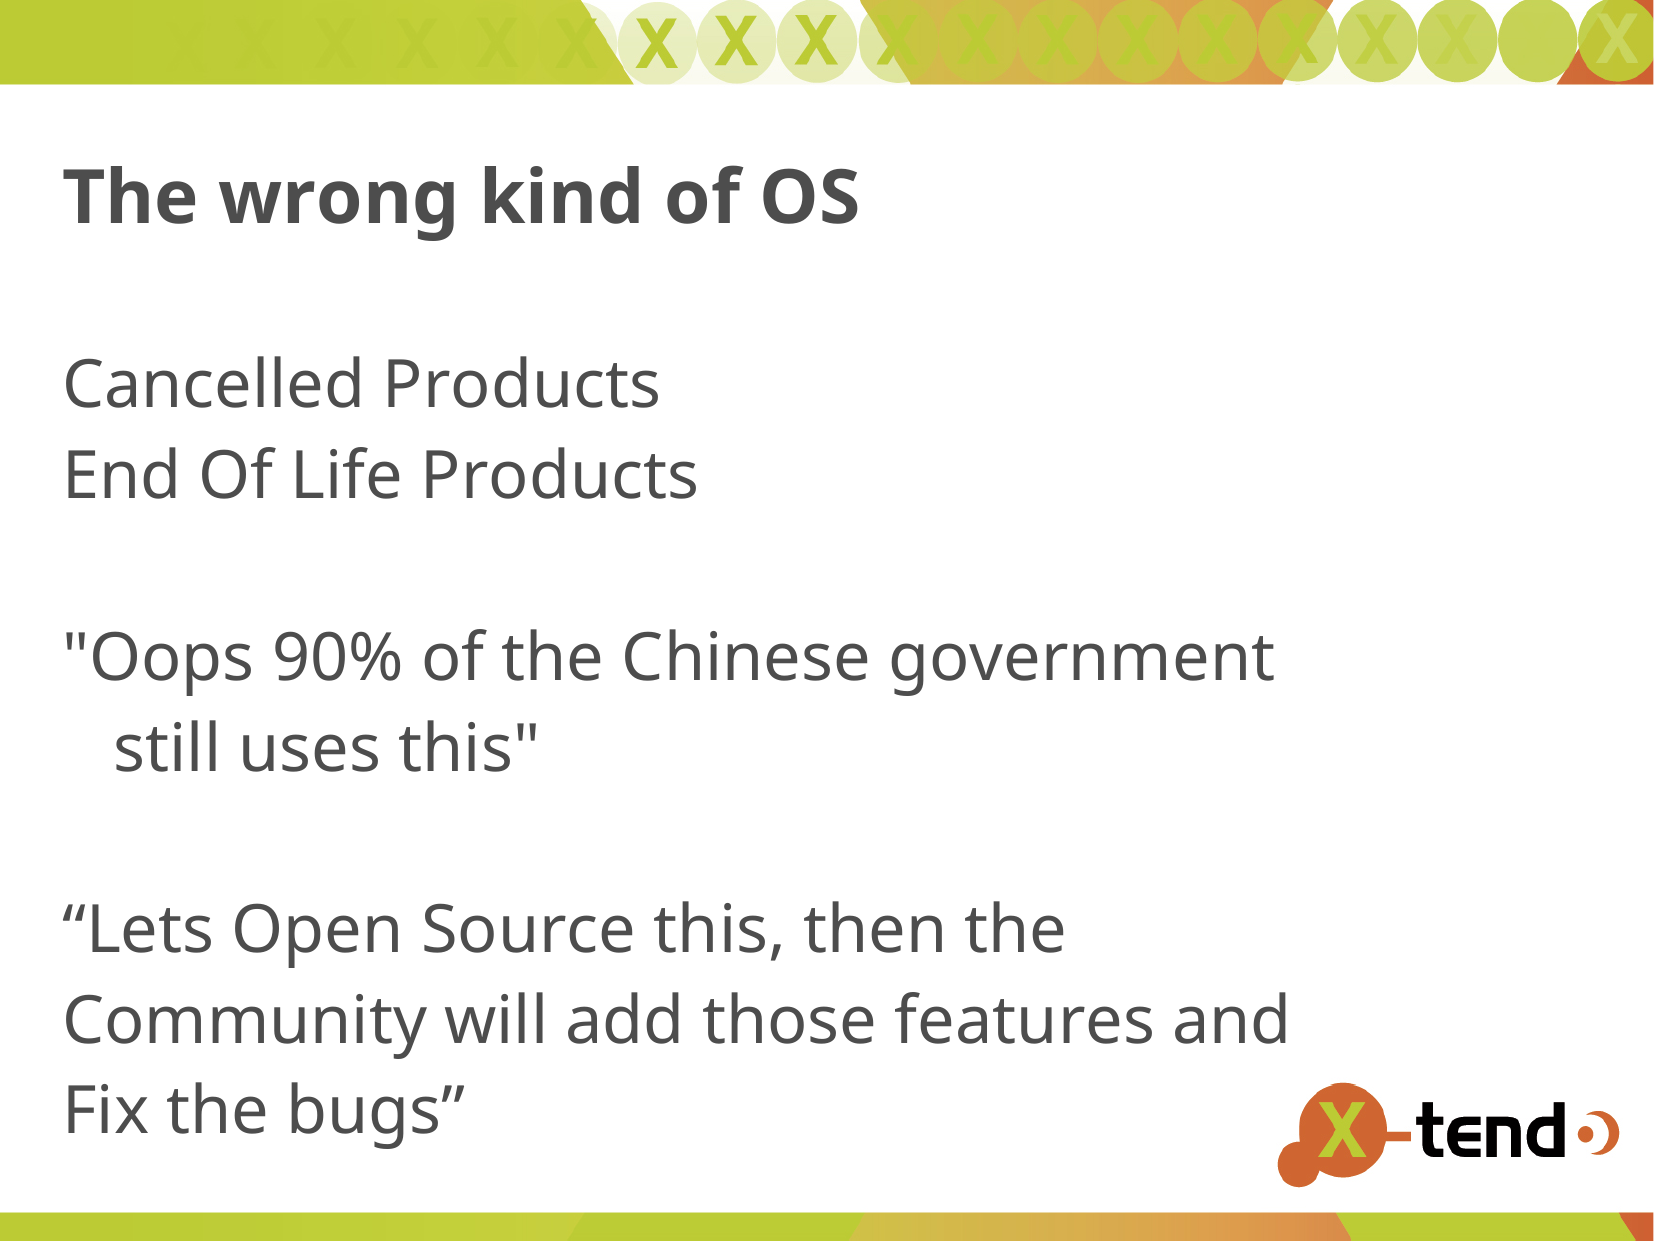

The wrong kind of OS
Cancelled Products
End Of Life Products
"Oops 90% of the Chinese government
 still uses this"
“Lets Open Source this, then the
Community will add those features and
Fix the bugs”
#